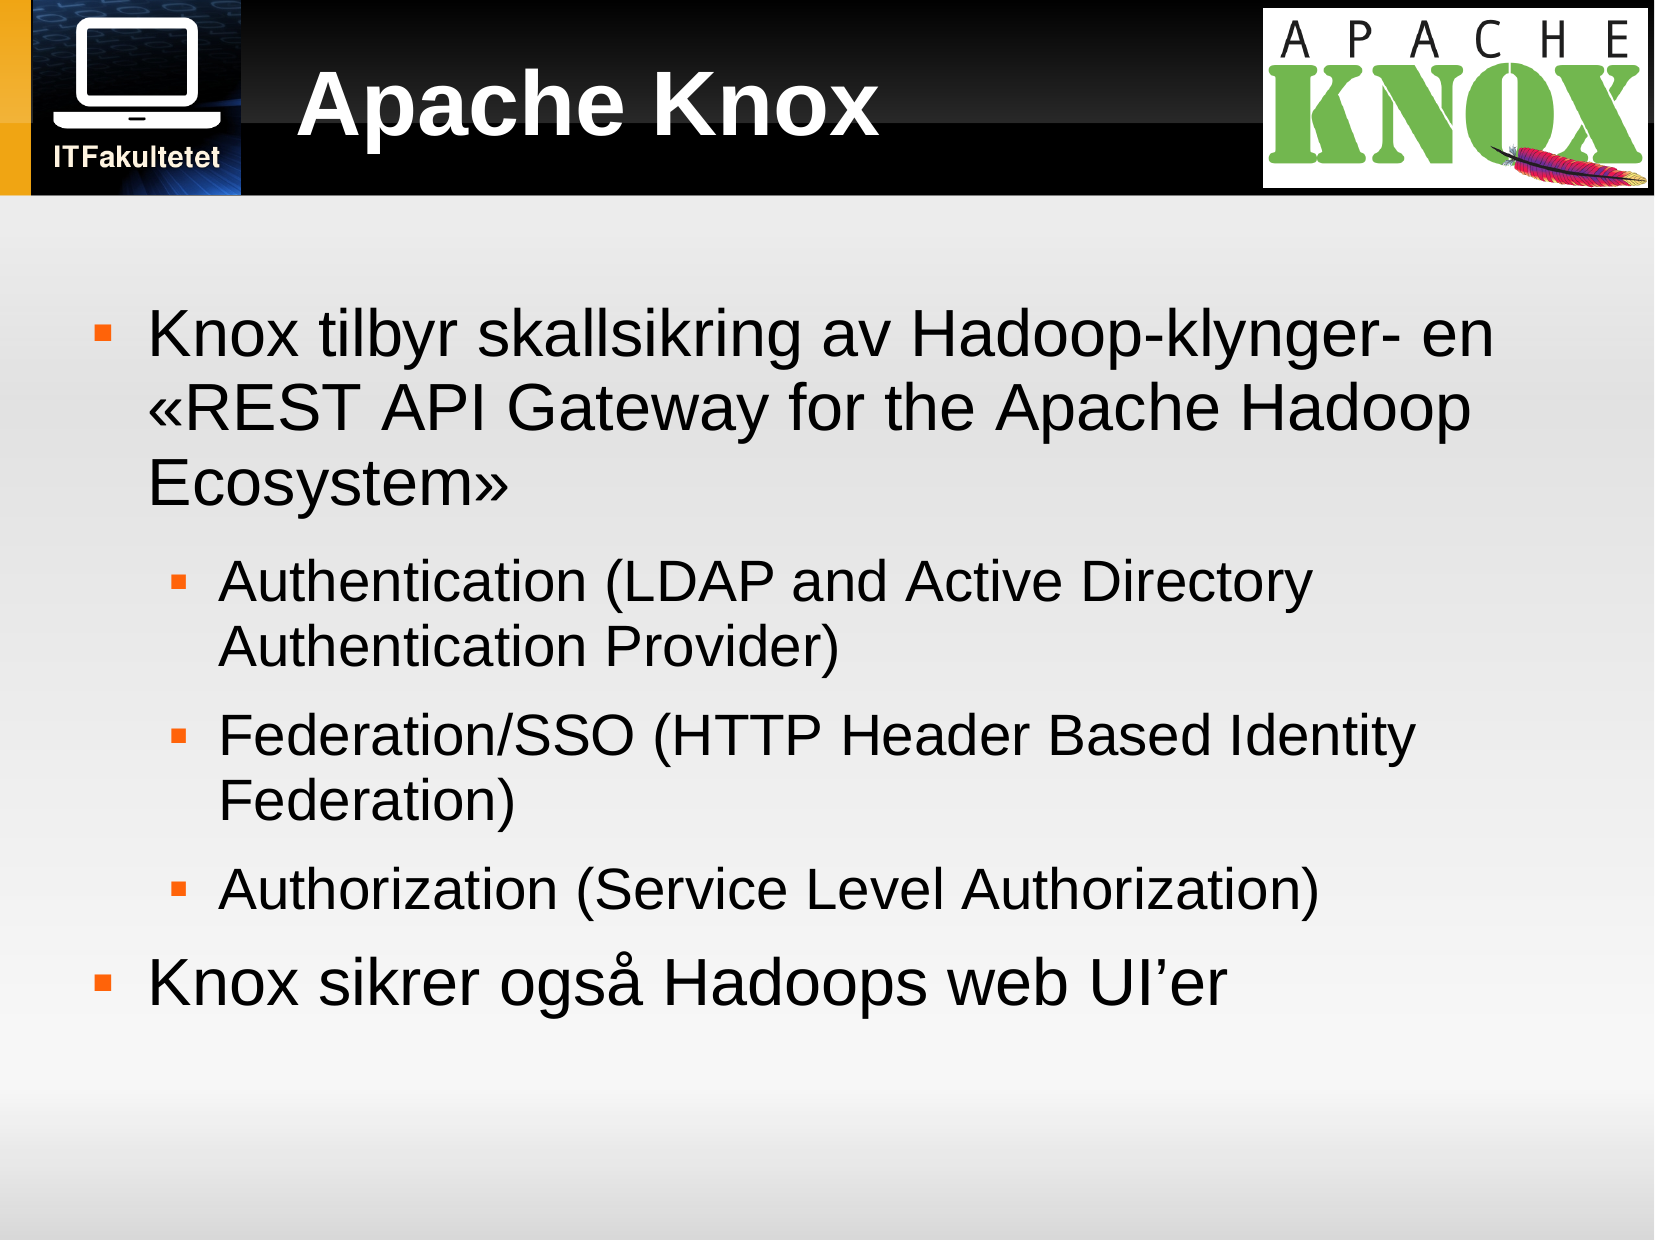

Apache Knox
Knox tilbyr skallsikring av Hadoop-klynger- en

«REST API Gateway for the Apache Hadoop
Ecosystem»
Authentication (LDAP and Active Directory

Authentication Provider)
Federation/SSO (HTTP Header Based Identity

Federation)
Authorization (Service Level Authorization)

Knox sikrer også Hadoops web UI’er
